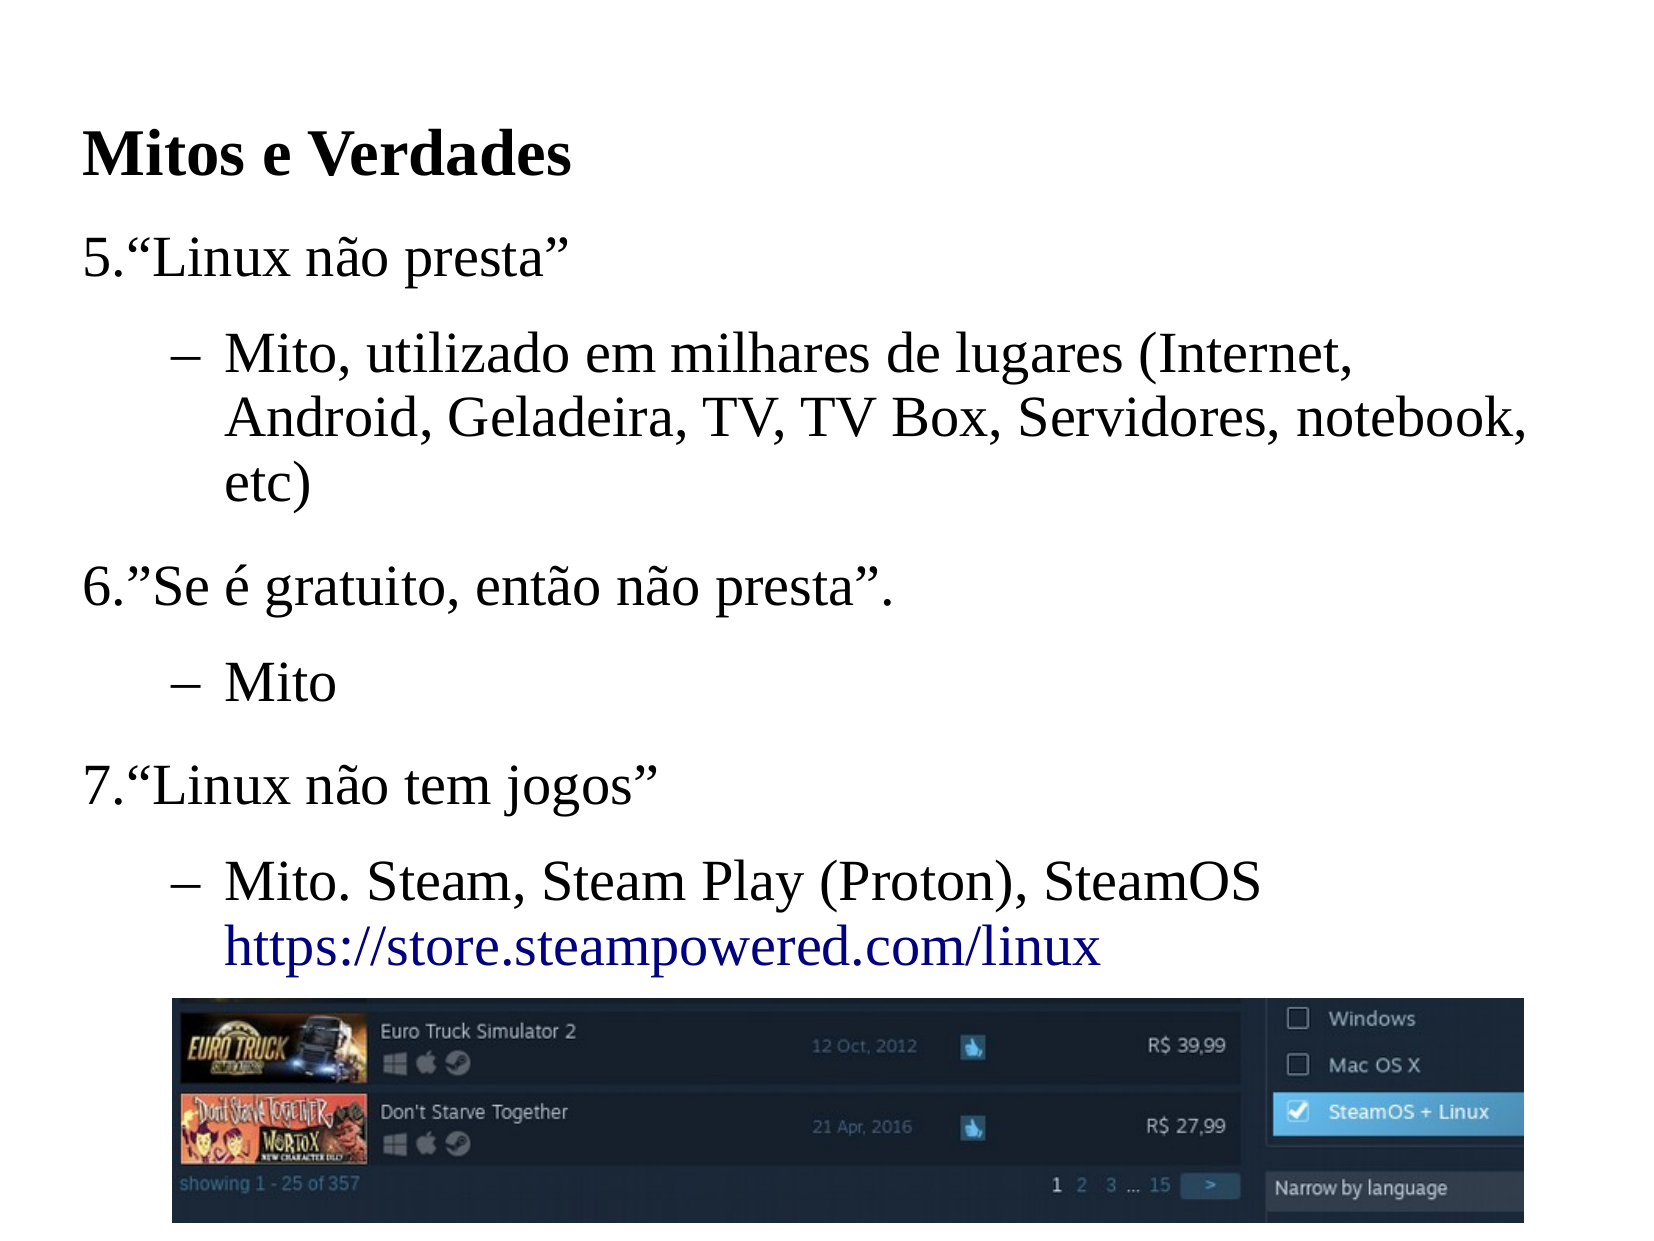

# Mitos e Verdades
“Linux não presta”
Mito, utilizado em milhares de lugares (Internet, Android, Geladeira, TV, TV Box, Servidores, notebook, etc)
”Se é gratuito, então não presta”.
Mito
“Linux não tem jogos”
Mito. Steam, Steam Play (Proton), SteamOS https://store.steampowered.com/linux